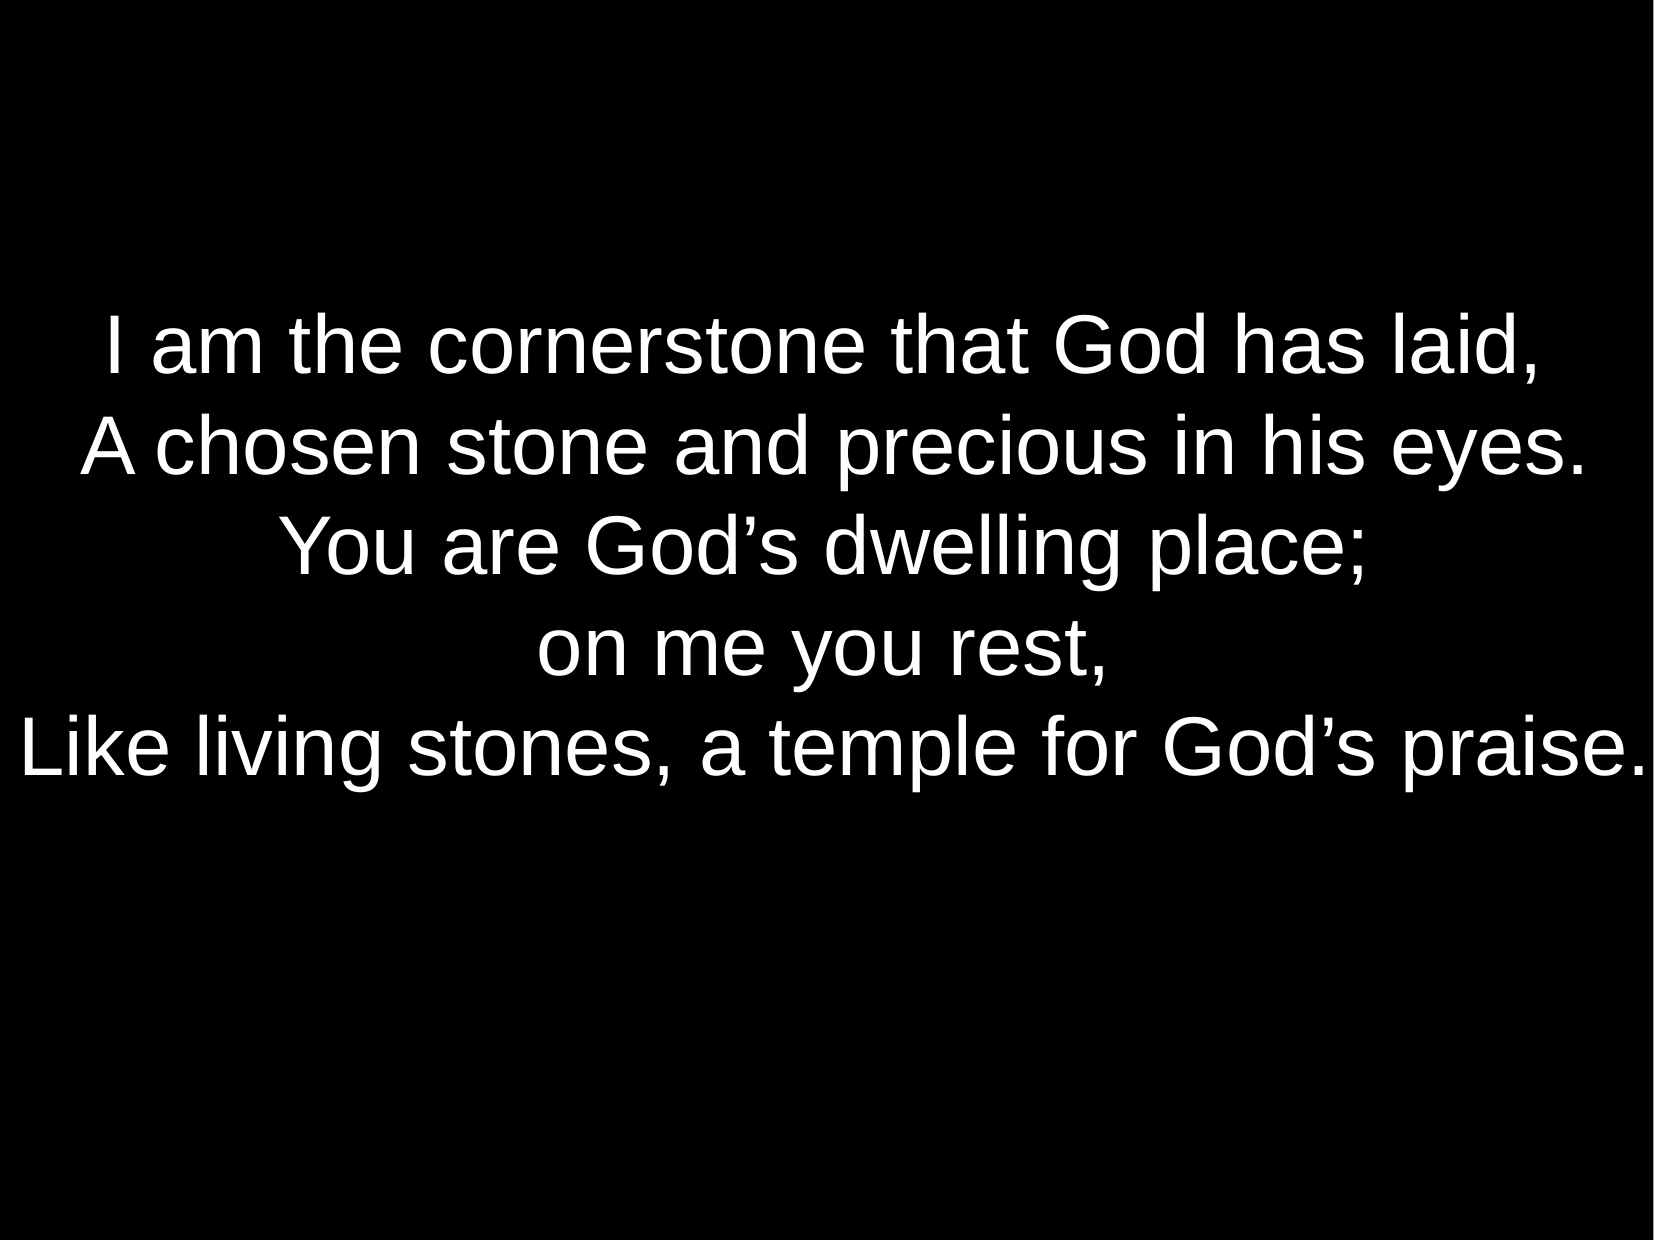

#
I am the cornerstone that God has laid,
A chosen stone and precious in his eyes.
You are God’s dwelling place;
on me you rest,
Like living stones, a temple for God’s praise.